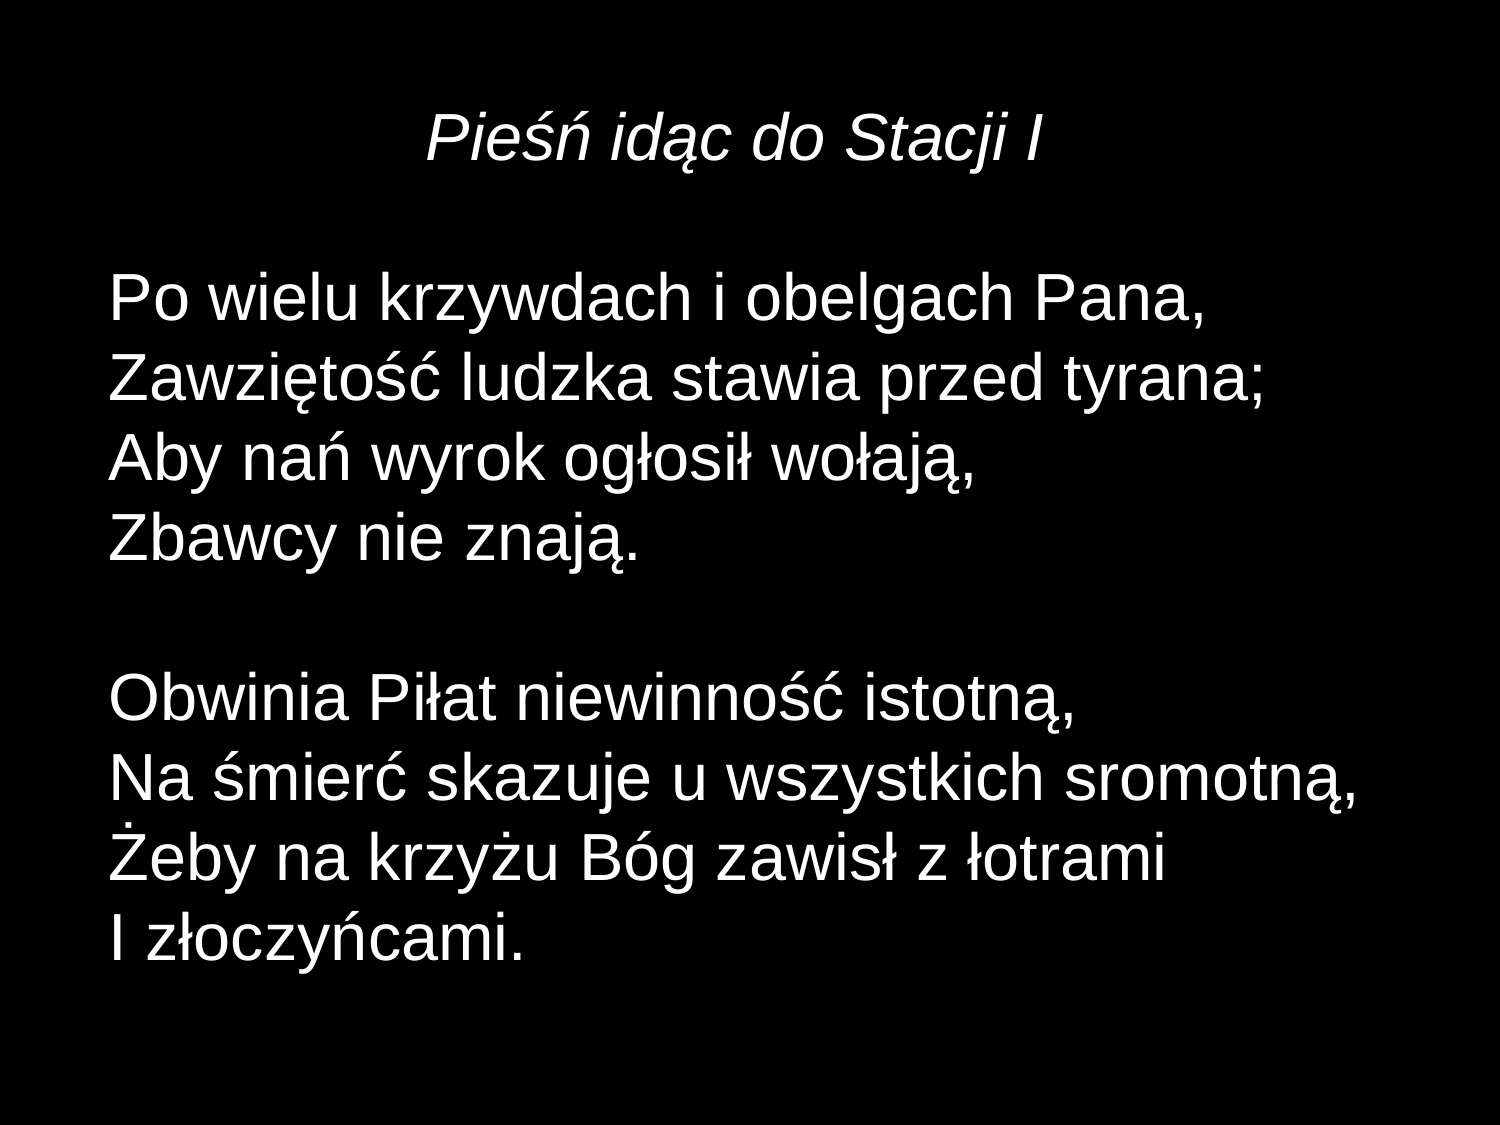

Pieśń idąc do Stacji I
Po wielu krzywdach i obelgach Pana,
Zawziętość ludzka stawia przed tyrana;
Aby nań wyrok ogłosił wołają,
Zbawcy nie znają.
Obwinia Piłat niewinność istotną,
Na śmierć skazuje u wszystkich sromotną,
Żeby na krzyżu Bóg zawisł z łotrami
I złoczyńcami.